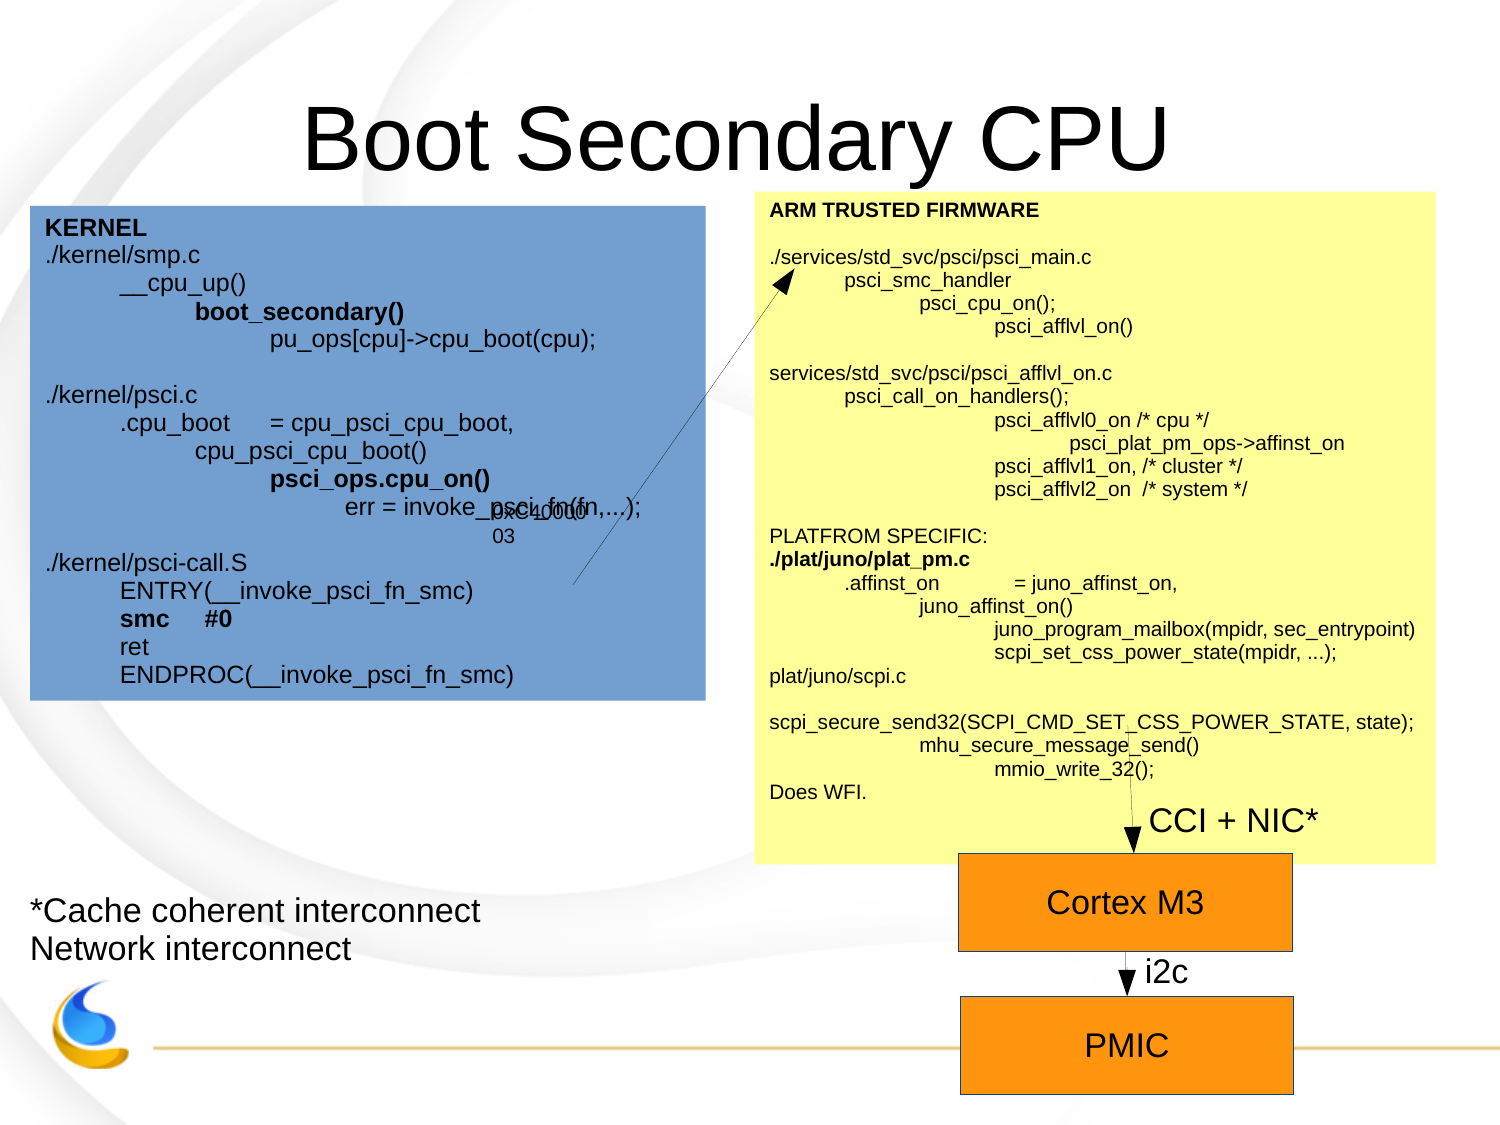

# Boot Secondary CPU
ARM TRUSTED FIRMWARE
./services/std_svc/psci/psci_main.c
	psci_smc_handler
		psci_cpu_on();
			psci_afflvl_on()
services/std_svc/psci/psci_afflvl_on.c
	psci_call_on_handlers();
			psci_afflvl0_on /* cpu */
				psci_plat_pm_ops->affinst_on
			psci_afflvl1_on, /* cluster */
			psci_afflvl2_on /* system */
PLATFROM SPECIFIC:
./plat/juno/plat_pm.c
	.affinst_on = juno_affinst_on,
		juno_affinst_on()
			juno_program_mailbox(mpidr, sec_entrypoint)
			scpi_set_css_power_state(mpidr, ...);
plat/juno/scpi.c
	scpi_secure_send32(SCPI_CMD_SET_CSS_POWER_STATE, state);
		mhu_secure_message_send()
			mmio_write_32();
Does WFI.
KERNEL
./kernel/smp.c
	__cpu_up()
		boot_secondary()
			pu_ops[cpu]->cpu_boot(cpu);
./kernel/psci.c
	.cpu_boot	= cpu_psci_cpu_boot,
		cpu_psci_cpu_boot()
			psci_ops.cpu_on()
				err = invoke_psci_fn(fn,...);
./kernel/psci-call.S
	ENTRY(__invoke_psci_fn_smc)
	smc #0
	ret
	ENDPROC(__invoke_psci_fn_smc)
0xC4000003
CCI + NIC*
Cortex M3
*Cache coherent interconnect
Network interconnect
i2c
PMIC